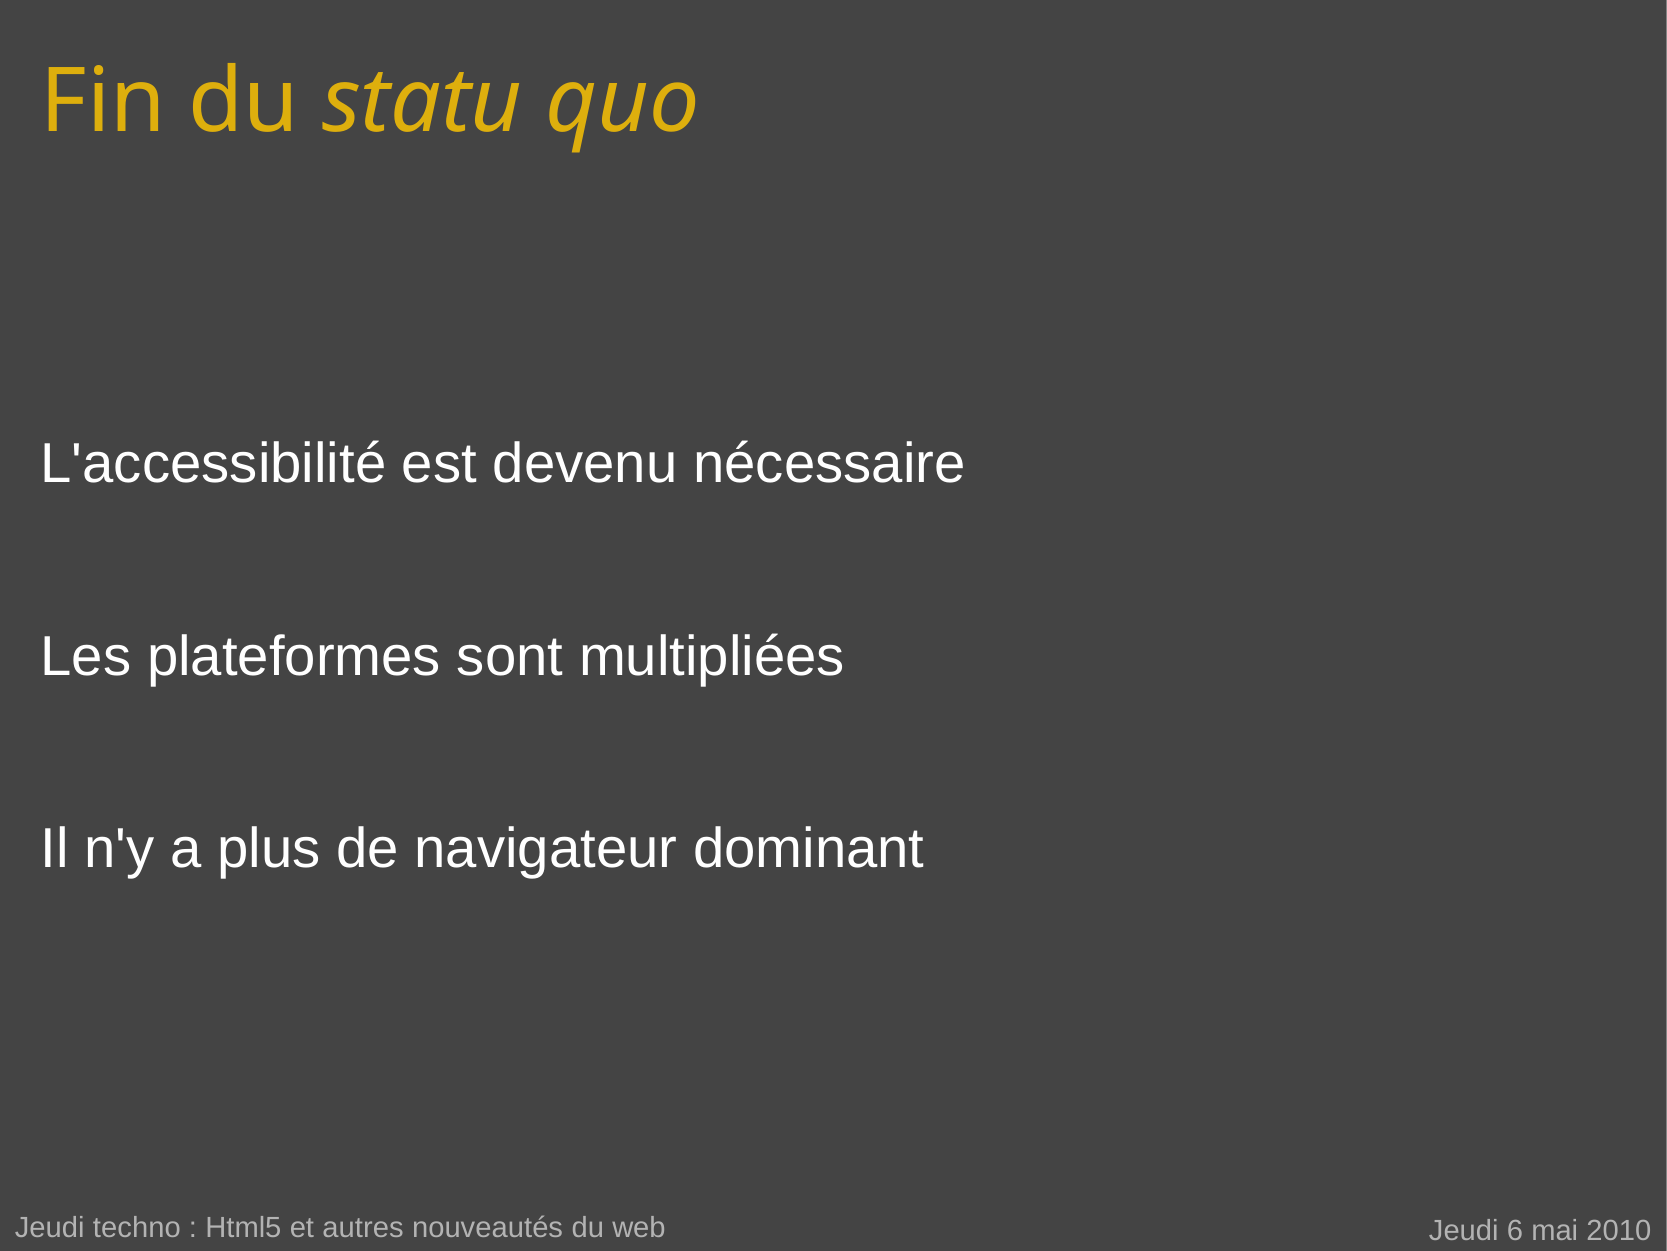

# Fin du statu quo
L'accessibilité est devenu nécessaire
Les plateformes sont multipliées
Il n'y a plus de navigateur dominant
Jeudi techno : Html5 et autres nouveautés du web
Jeudi 6 mai 2010